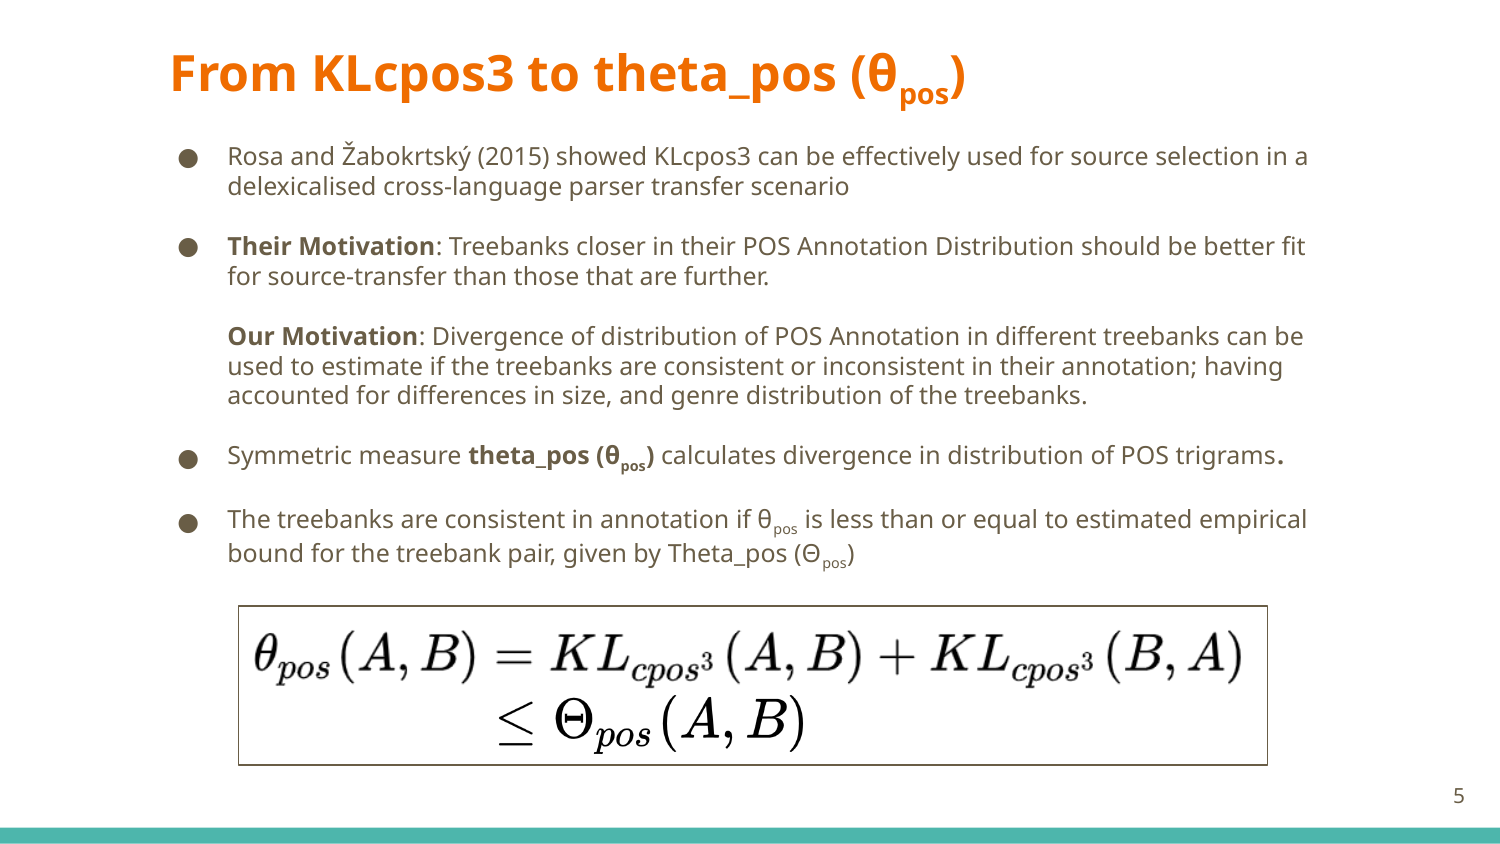

# From KLcpos3 to theta_pos (θpos)
Rosa and Žabokrtský (2015) showed KLcpos3 can be effectively used for source selection in a delexicalised cross-language parser transfer scenario
Their Motivation: Treebanks closer in their POS Annotation Distribution should be better fit for source-transfer than those that are further.
Our Motivation: Divergence of distribution of POS Annotation in different treebanks can be used to estimate if the treebanks are consistent or inconsistent in their annotation; having accounted for differences in size, and genre distribution of the treebanks.
Symmetric measure theta_pos (θpos) calculates divergence in distribution of POS trigrams.
The treebanks are consistent in annotation if θpos is less than or equal to estimated empirical bound for the treebank pair, given by Theta_pos (Θpos)